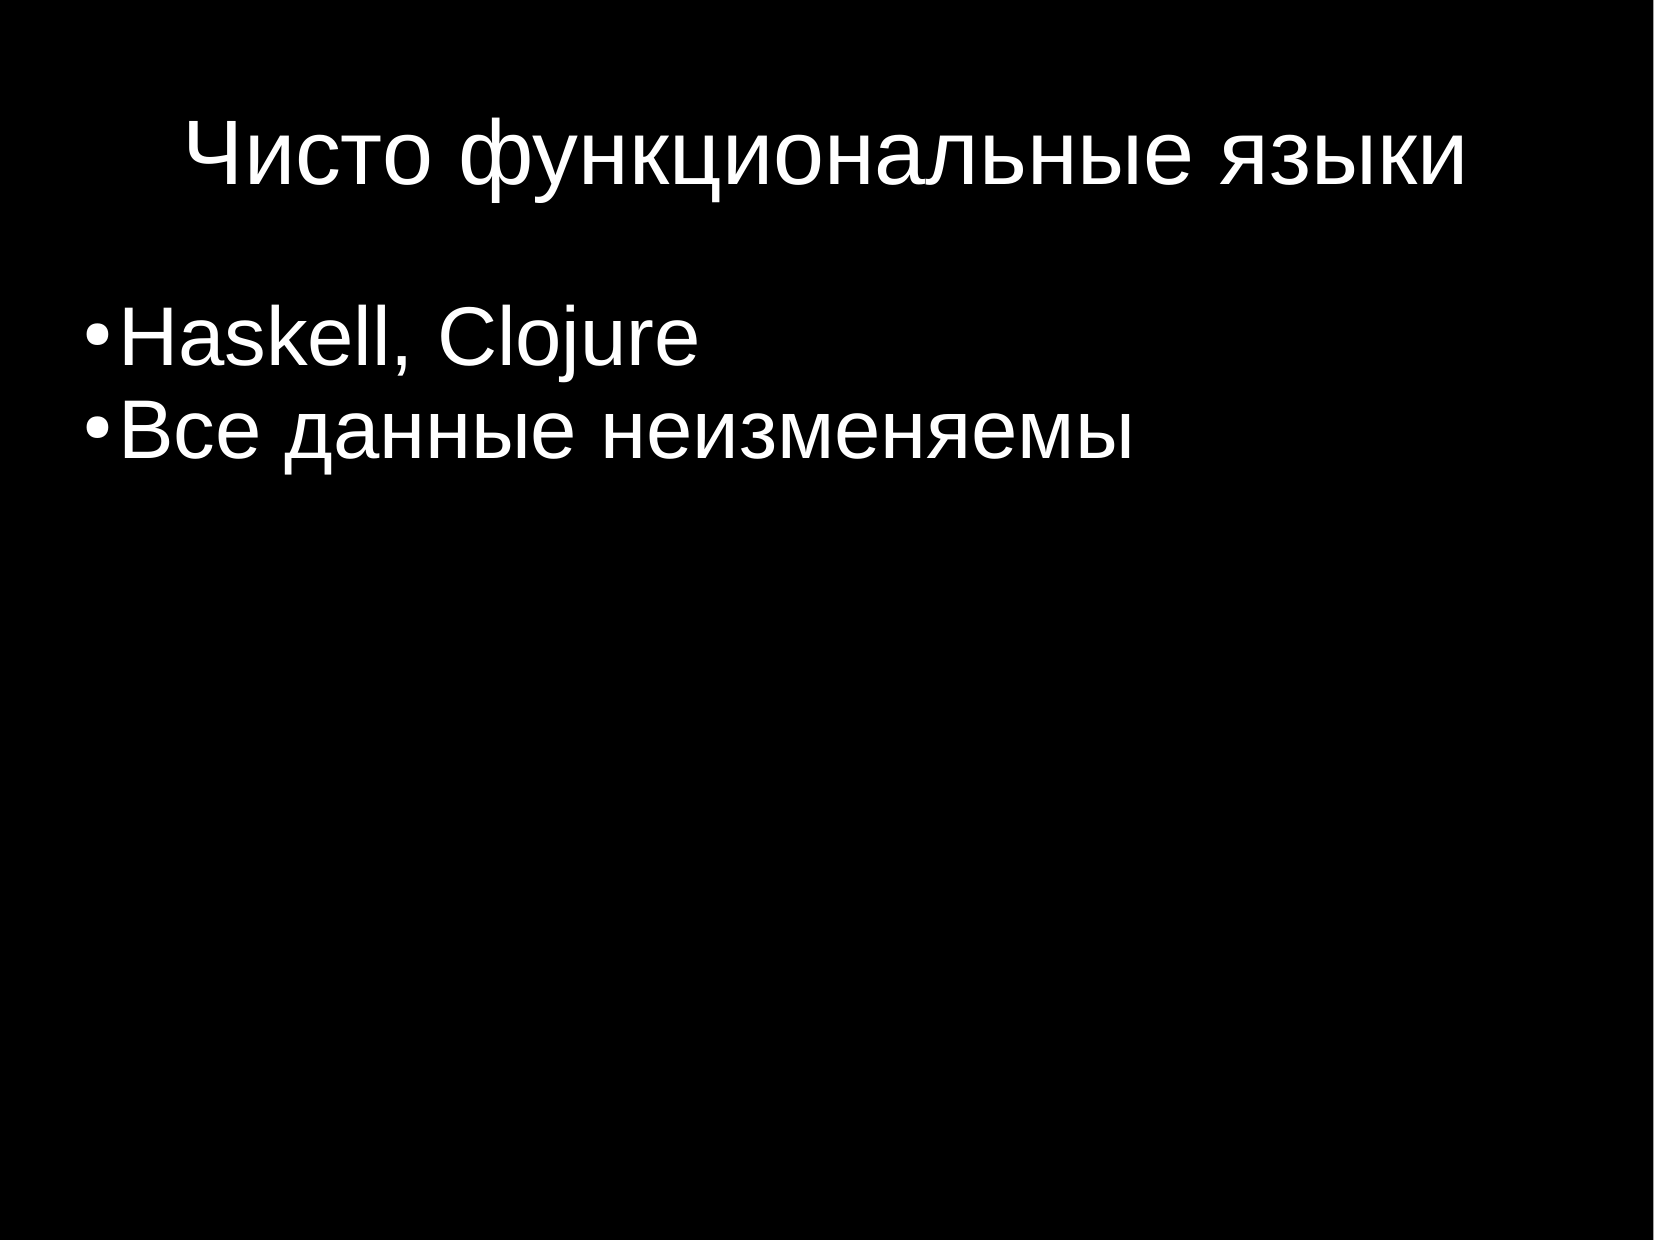

# Чисто функциональные языки
Haskell, Clojure
Все данные неизменяемы